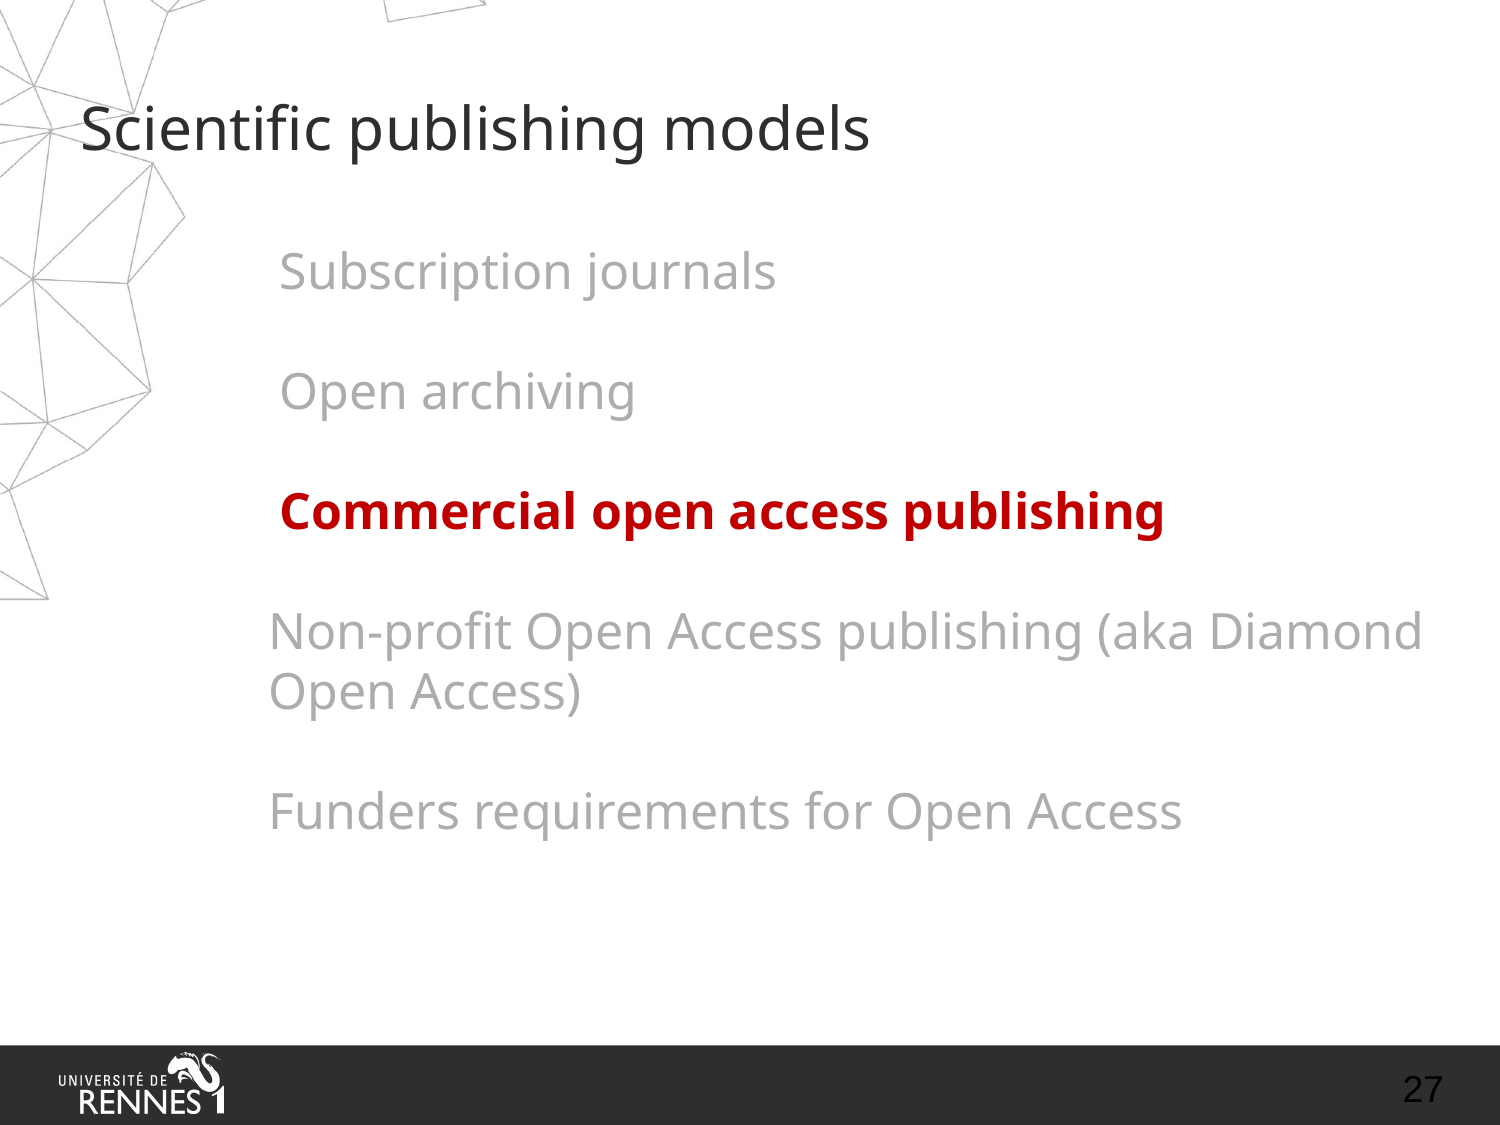

Scientific publishing models
Subscription journals
Open archiving
Commercial open access publishing
Non-profit Open Access publishing (aka Diamond Open Access)
Funders requirements for Open Access